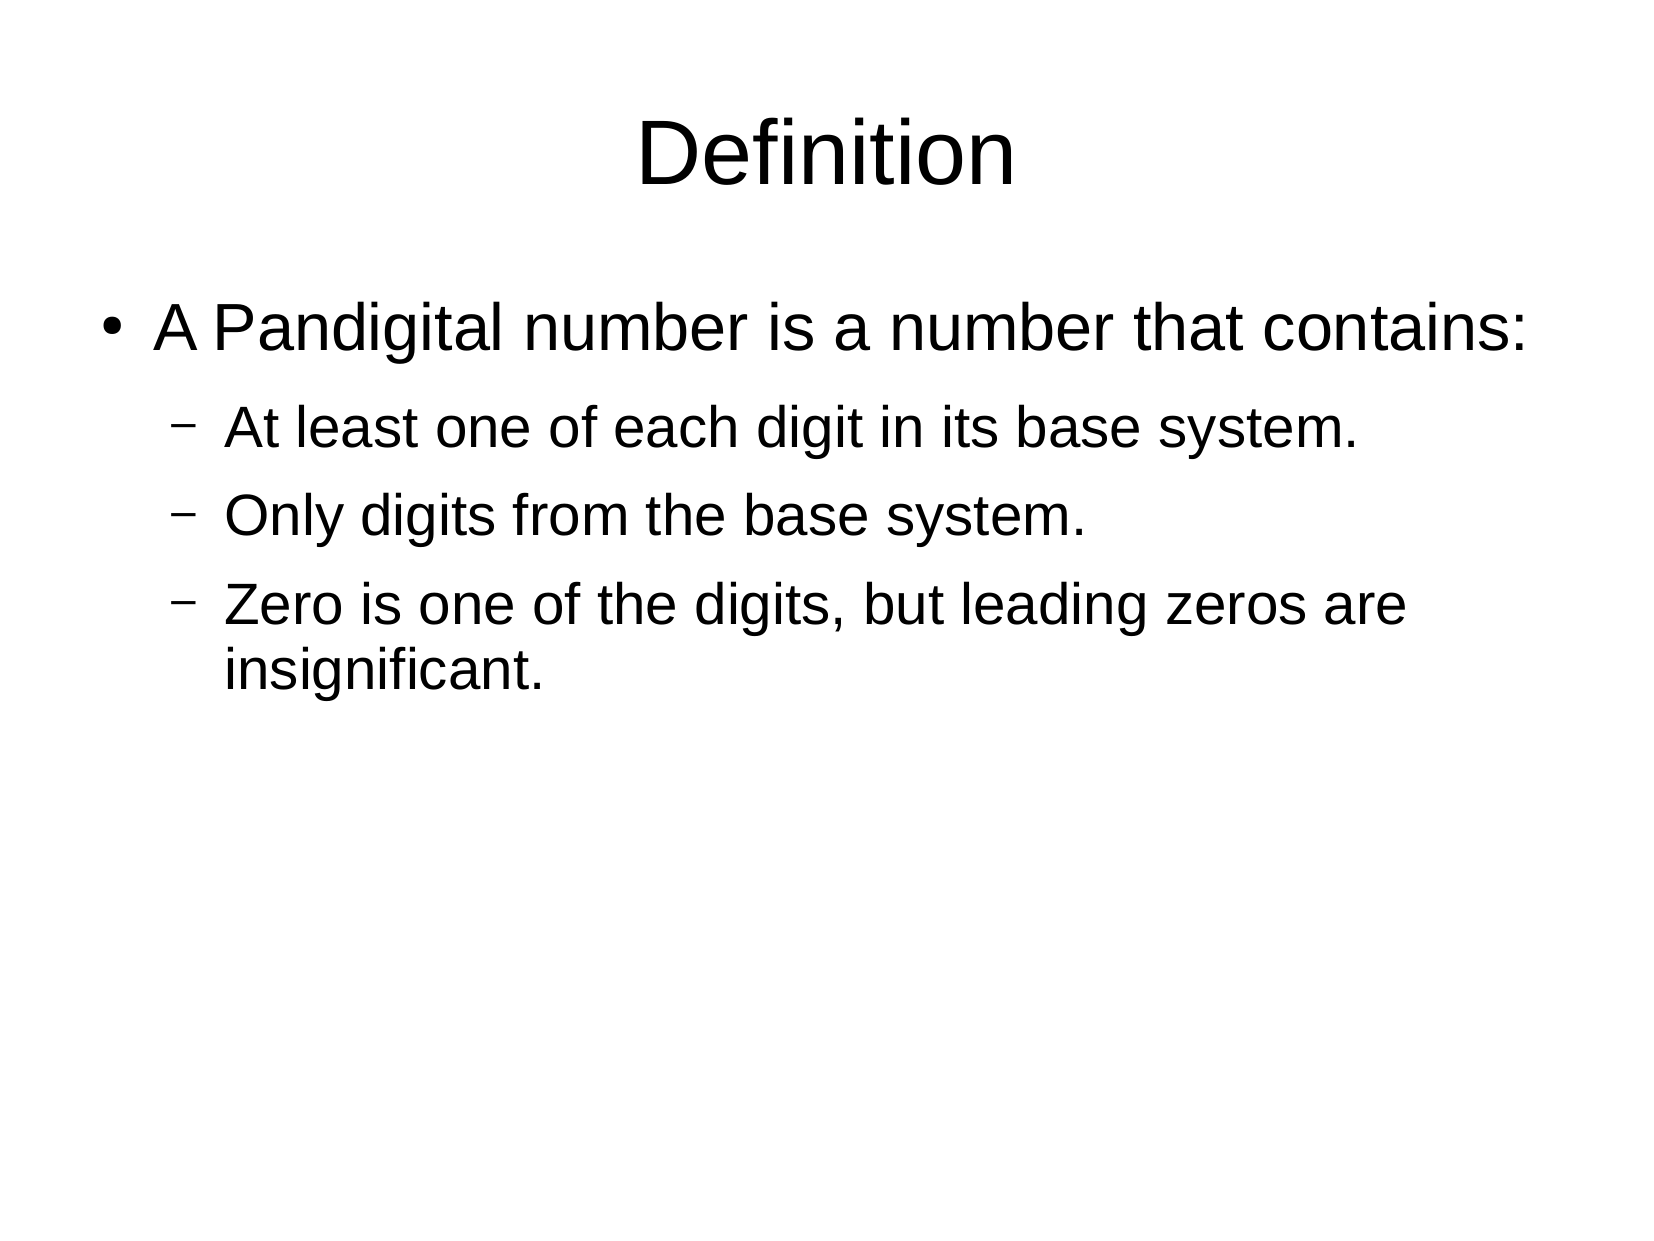

# Definition
A Pandigital number is a number that contains:
At least one of each digit in its base system.
Only digits from the base system.
Zero is one of the digits, but leading zeros are insignificant.